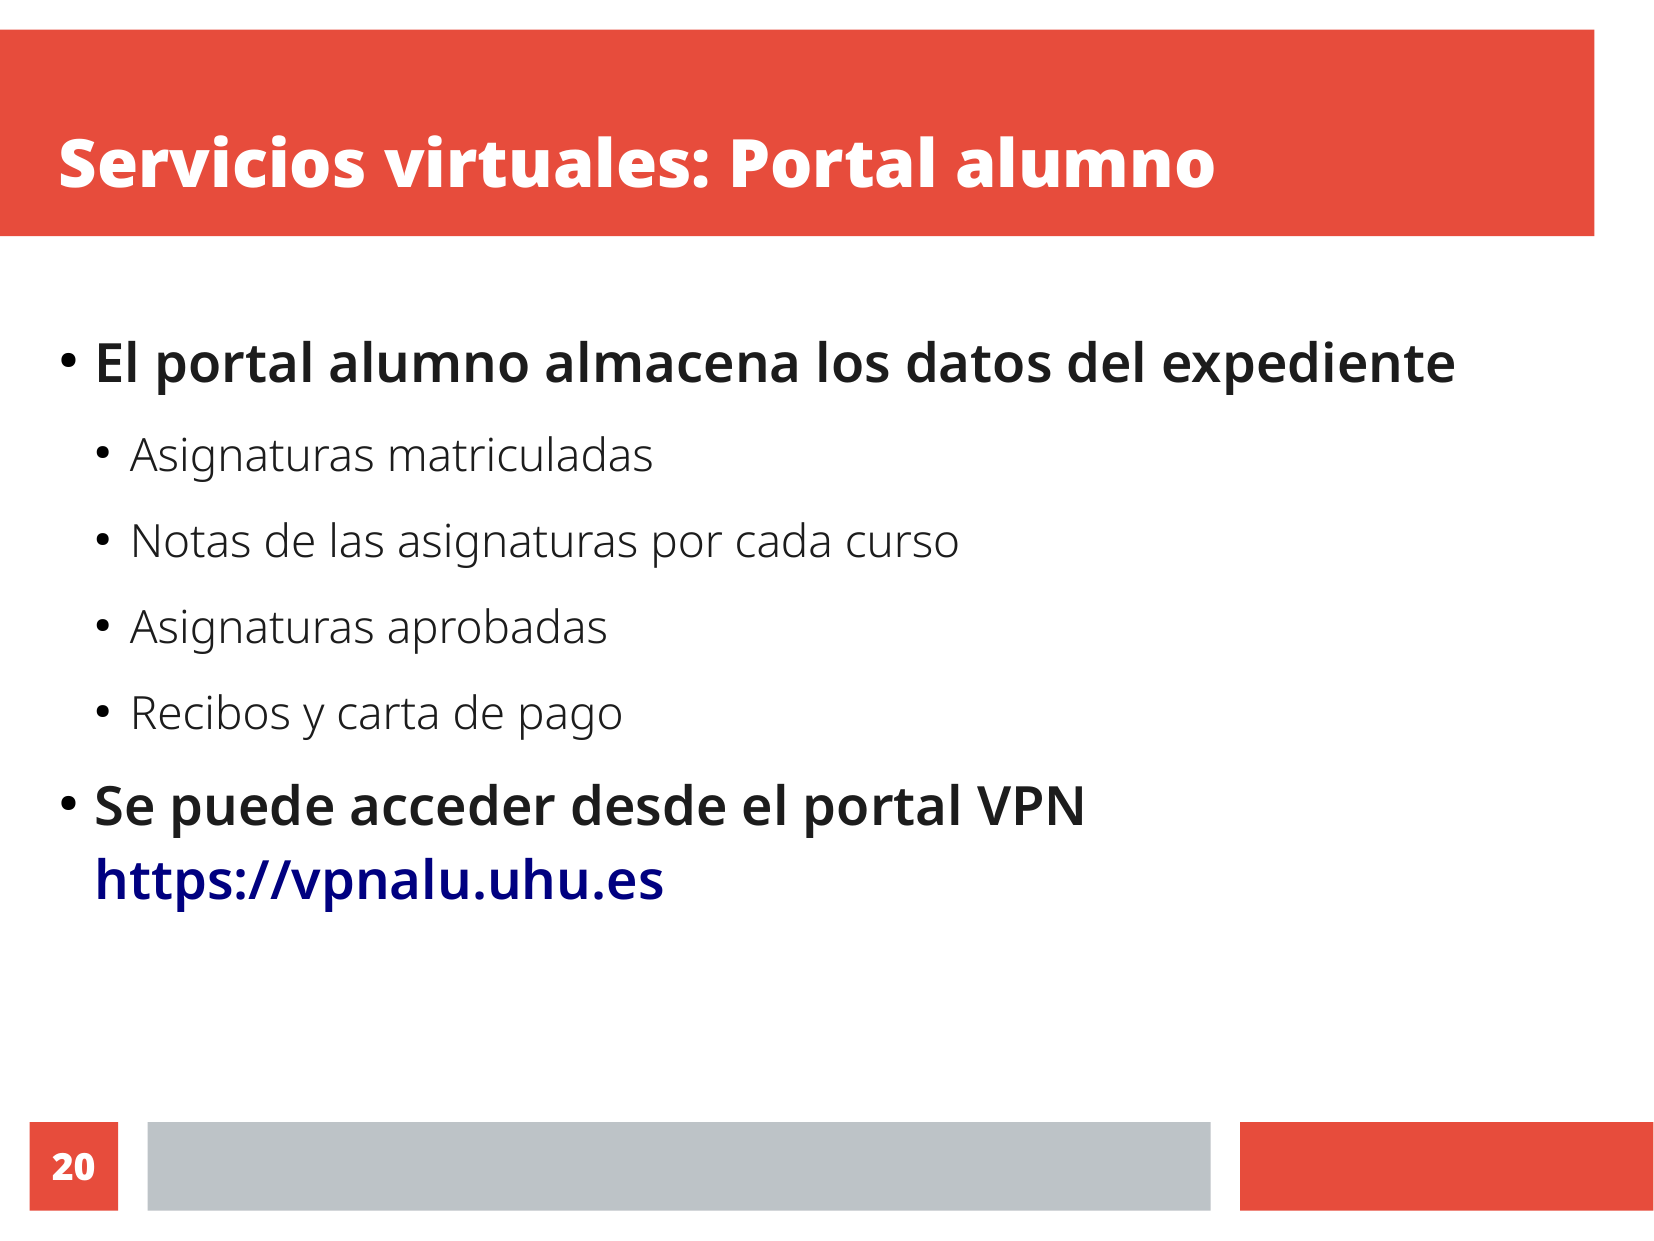

# Servicios virtuales: Portal alumno
El portal alumno almacena los datos del expediente
Asignaturas matriculadas
Notas de las asignaturas por cada curso
Asignaturas aprobadas
Recibos y carta de pago
Se puede acceder desde el portal VPN
https://vpnalu.uhu.es
20